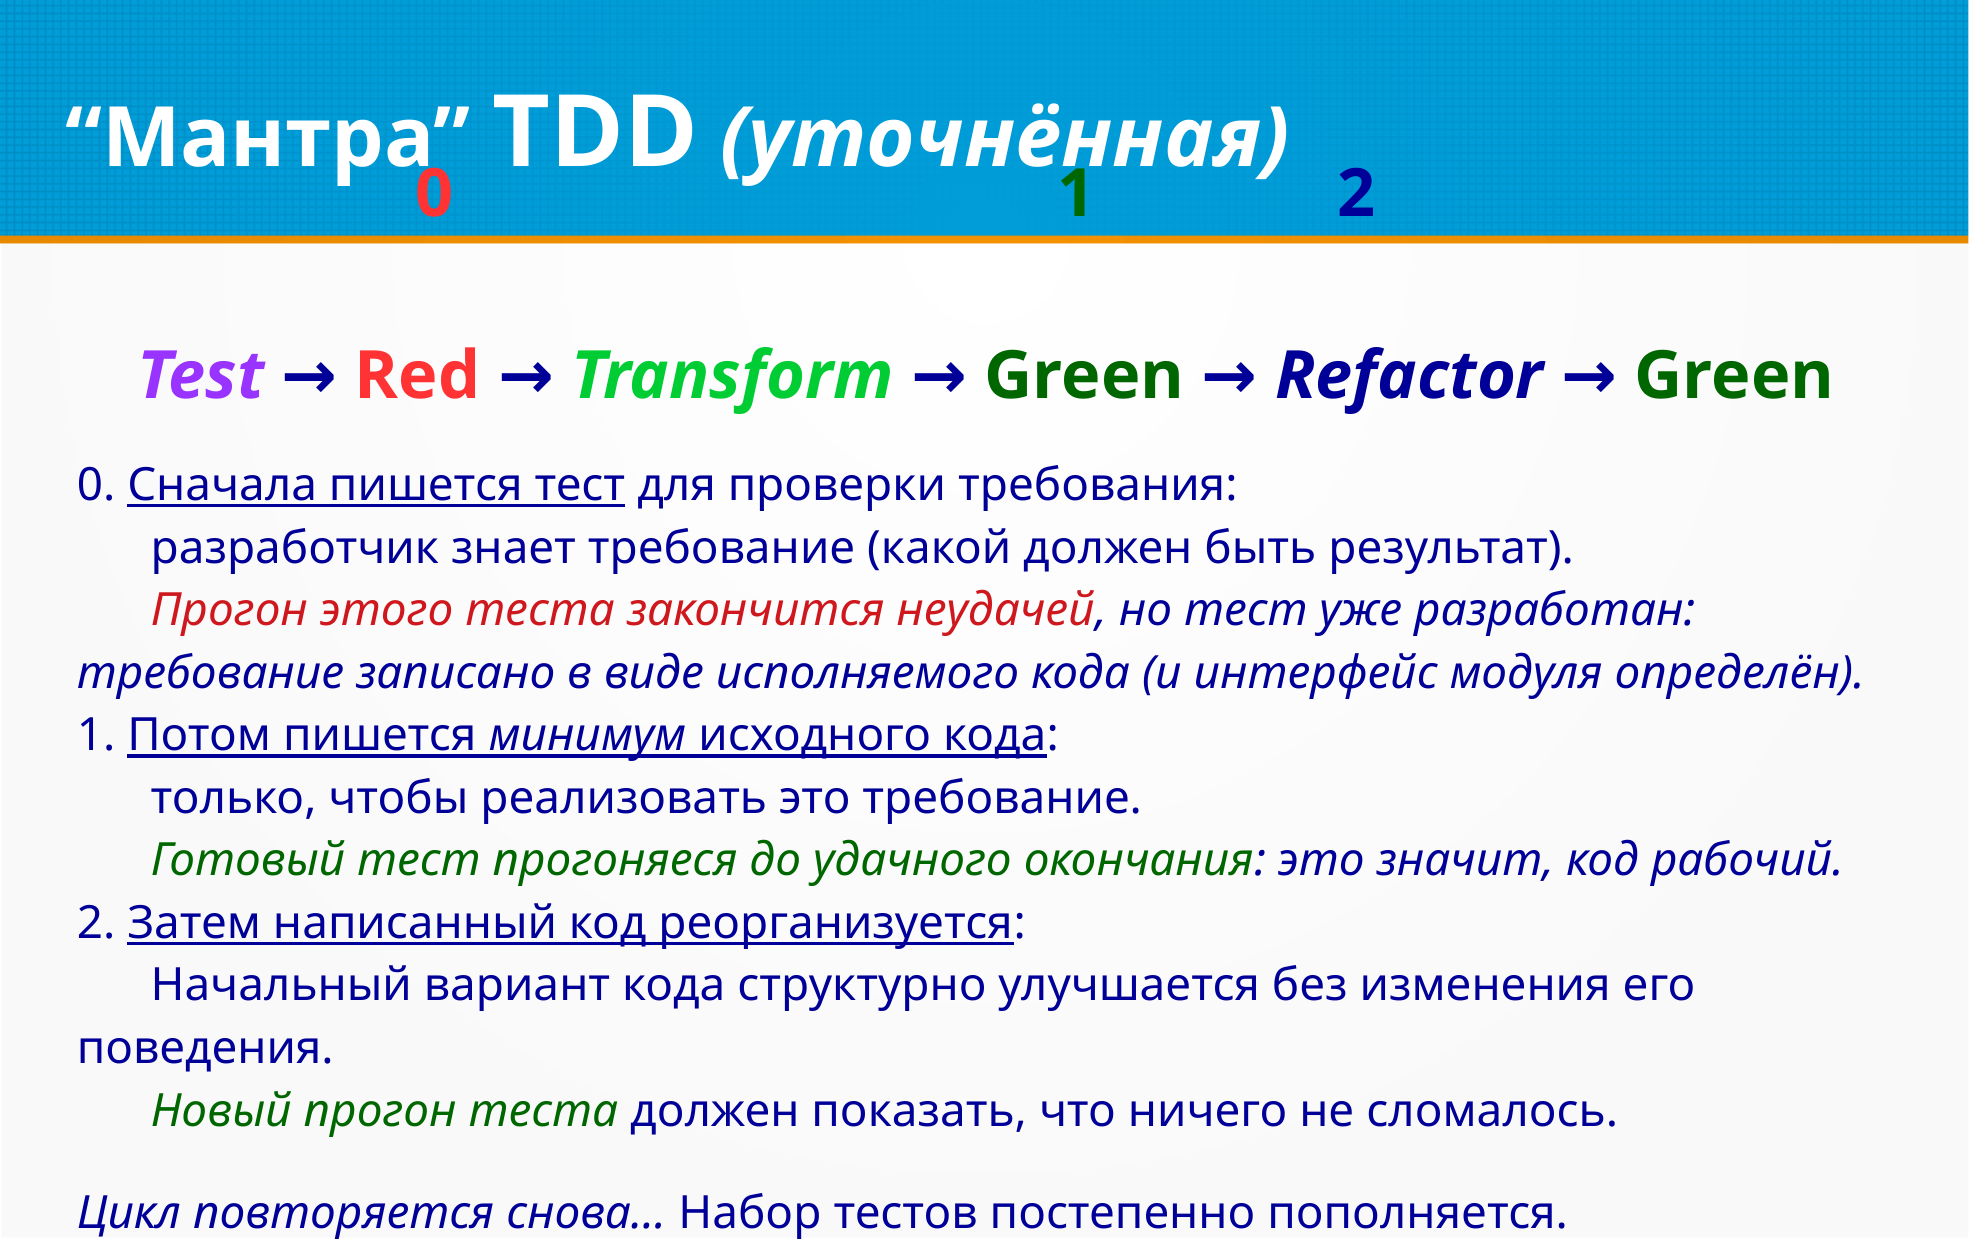

“Мантра” TDD (уточнённая)
 0 1 2
Test → Red → Transform → Green → Refactor → Green
0. Сначала пишется тест для проверки требования:
	разработчик знает требование (какой должен быть результат).
	Прогон этого теста закончится неудачей, но тест уже разработан: требование записано в виде исполняемого кода (и интерфейс модуля определён).
1. Потом пишется минимум исходного кода:
	только, чтобы реализовать это требование.
	Готовый тест прогоняеся до удачного окончания: это значит, код рабочий.
2. Затем написанный код реорганизуется:
	Начальный вариант кода структурно улучшается без изменения его поведения.
	Новый прогон теста должен показать, что ничего не сломалось.
Цикл повторяется снова… Набор тестов постепенно пополняется.
→ Тестами охвачены все изменения.